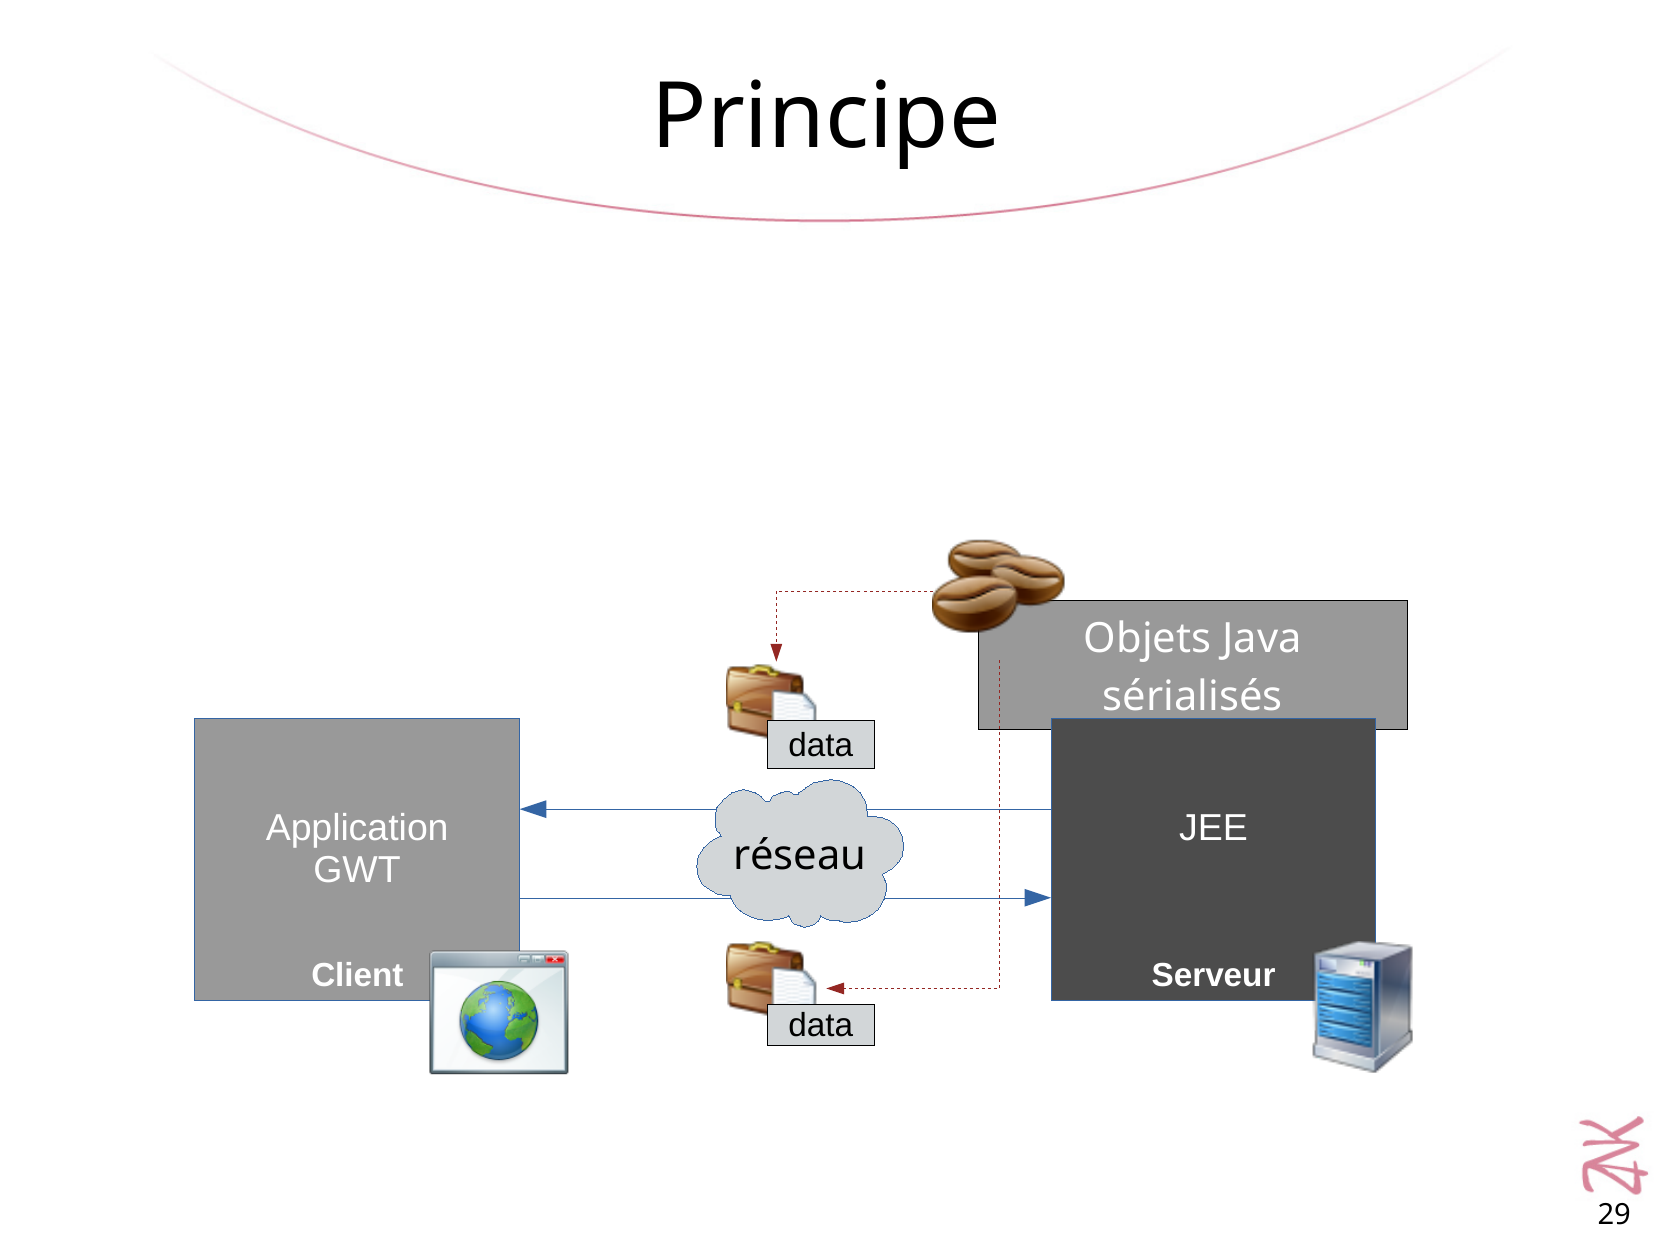

# Principe
Objets Java sérialisés
Client
Serveur
data
réseau
Application
GWT
JEE
HTML
data
29